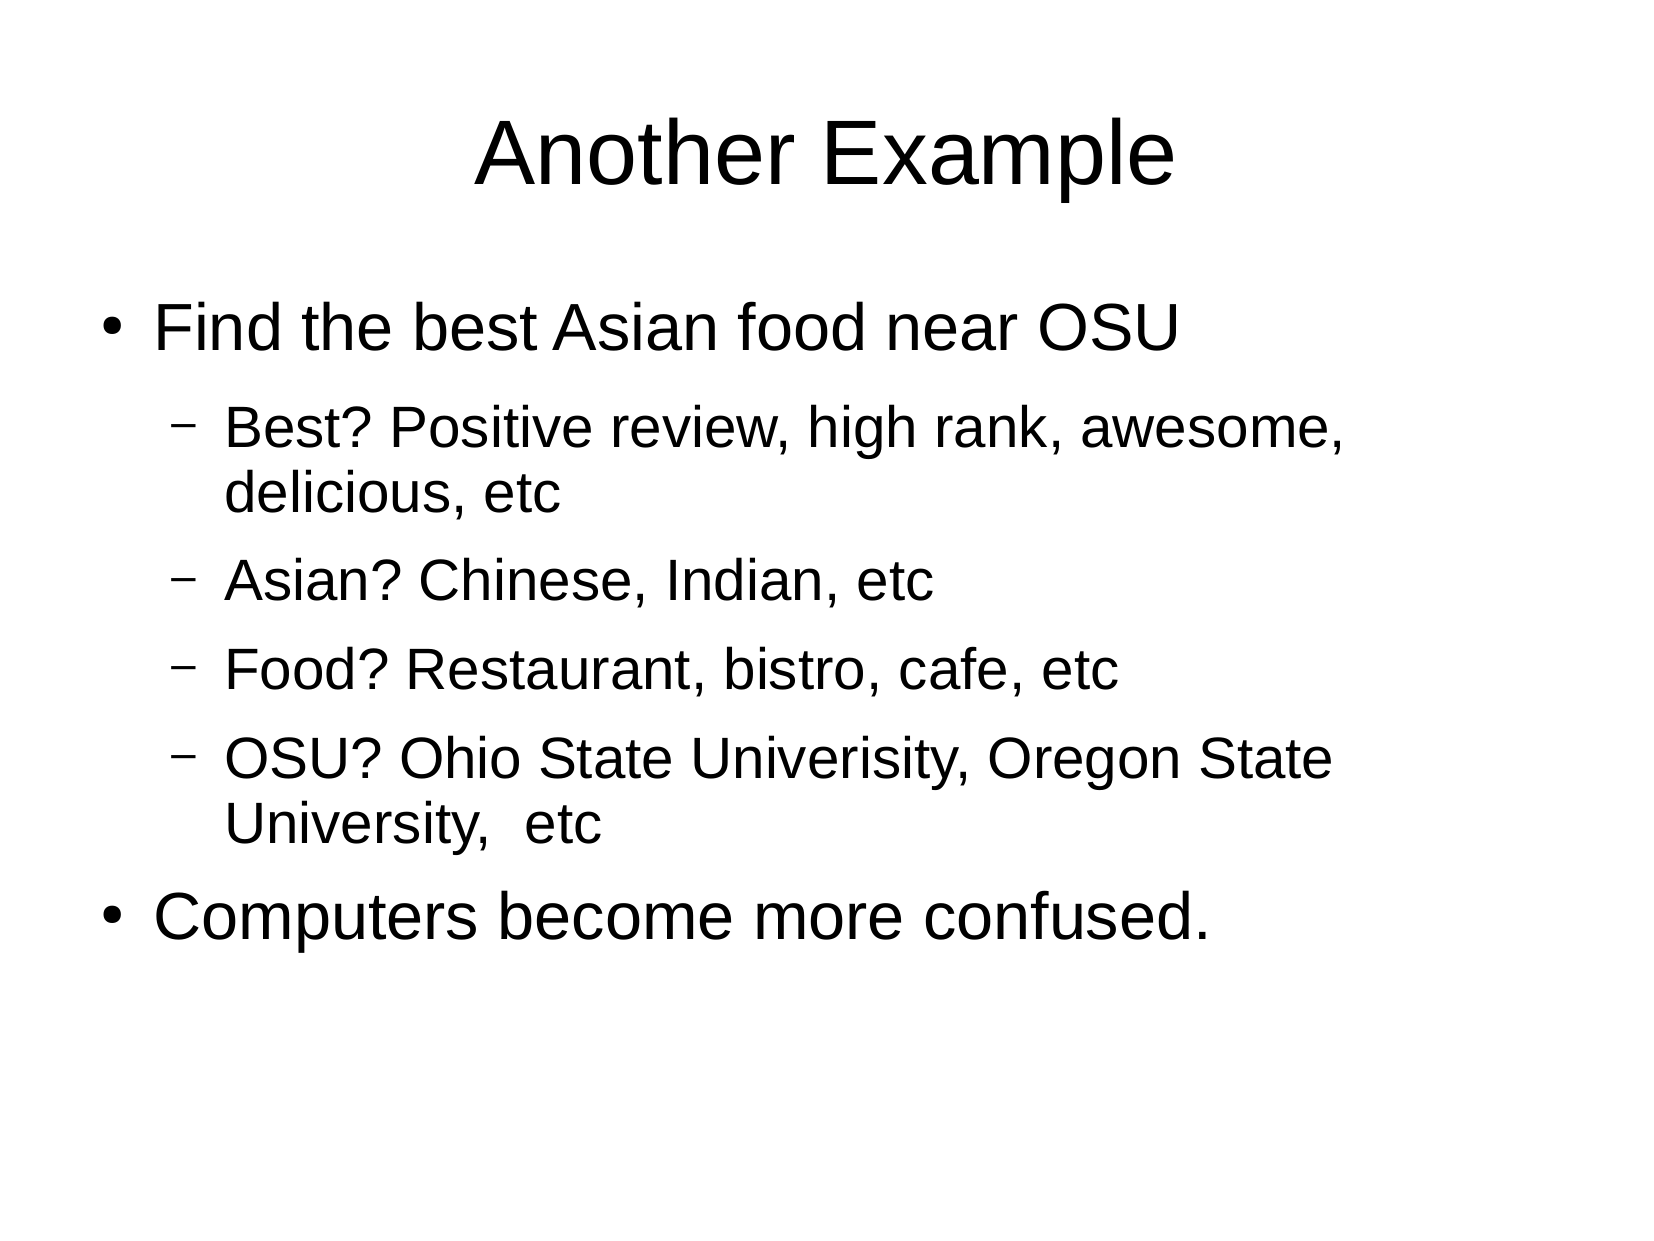

# Another Example
Find the best Asian food near OSU
Best? Positive review, high rank, awesome, delicious, etc
Asian? Chinese, Indian, etc
Food? Restaurant, bistro, cafe, etc
OSU? Ohio State Univerisity, Oregon State University, etc
Computers become more confused.